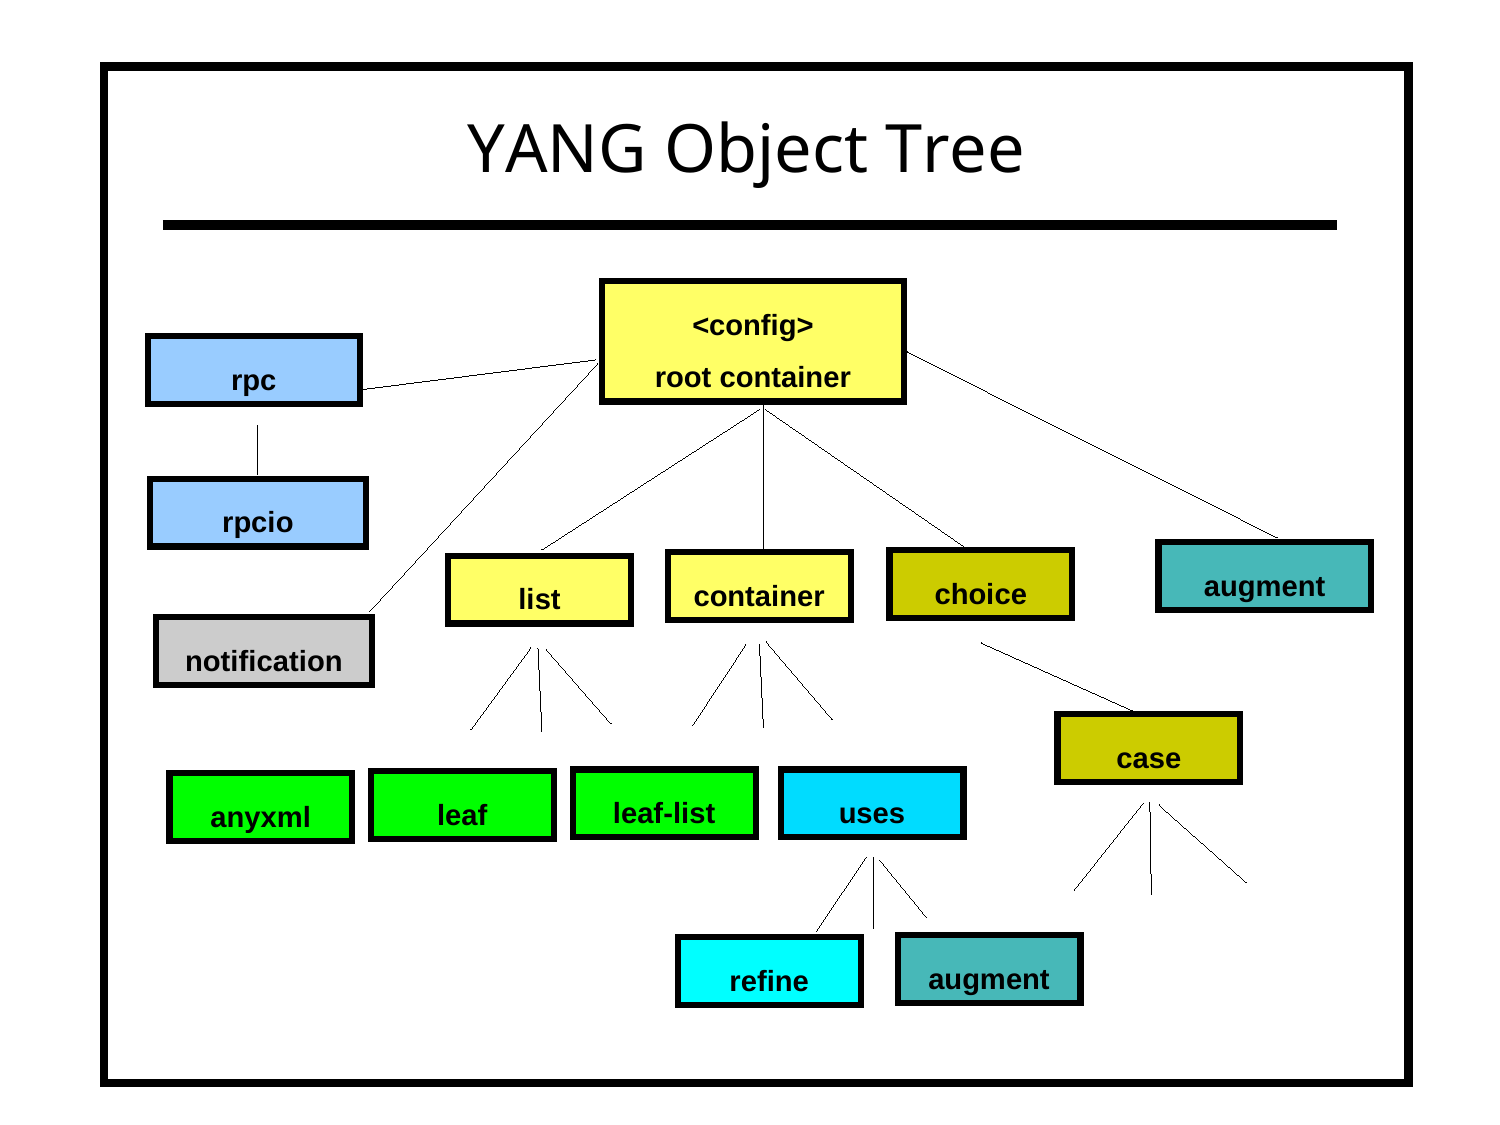

# YANG Object Tree
<config>
root container
rpc
rpcio
augment
choice
container
list
notification
case
leaf-list
uses
leaf
anyxml
augment
refine